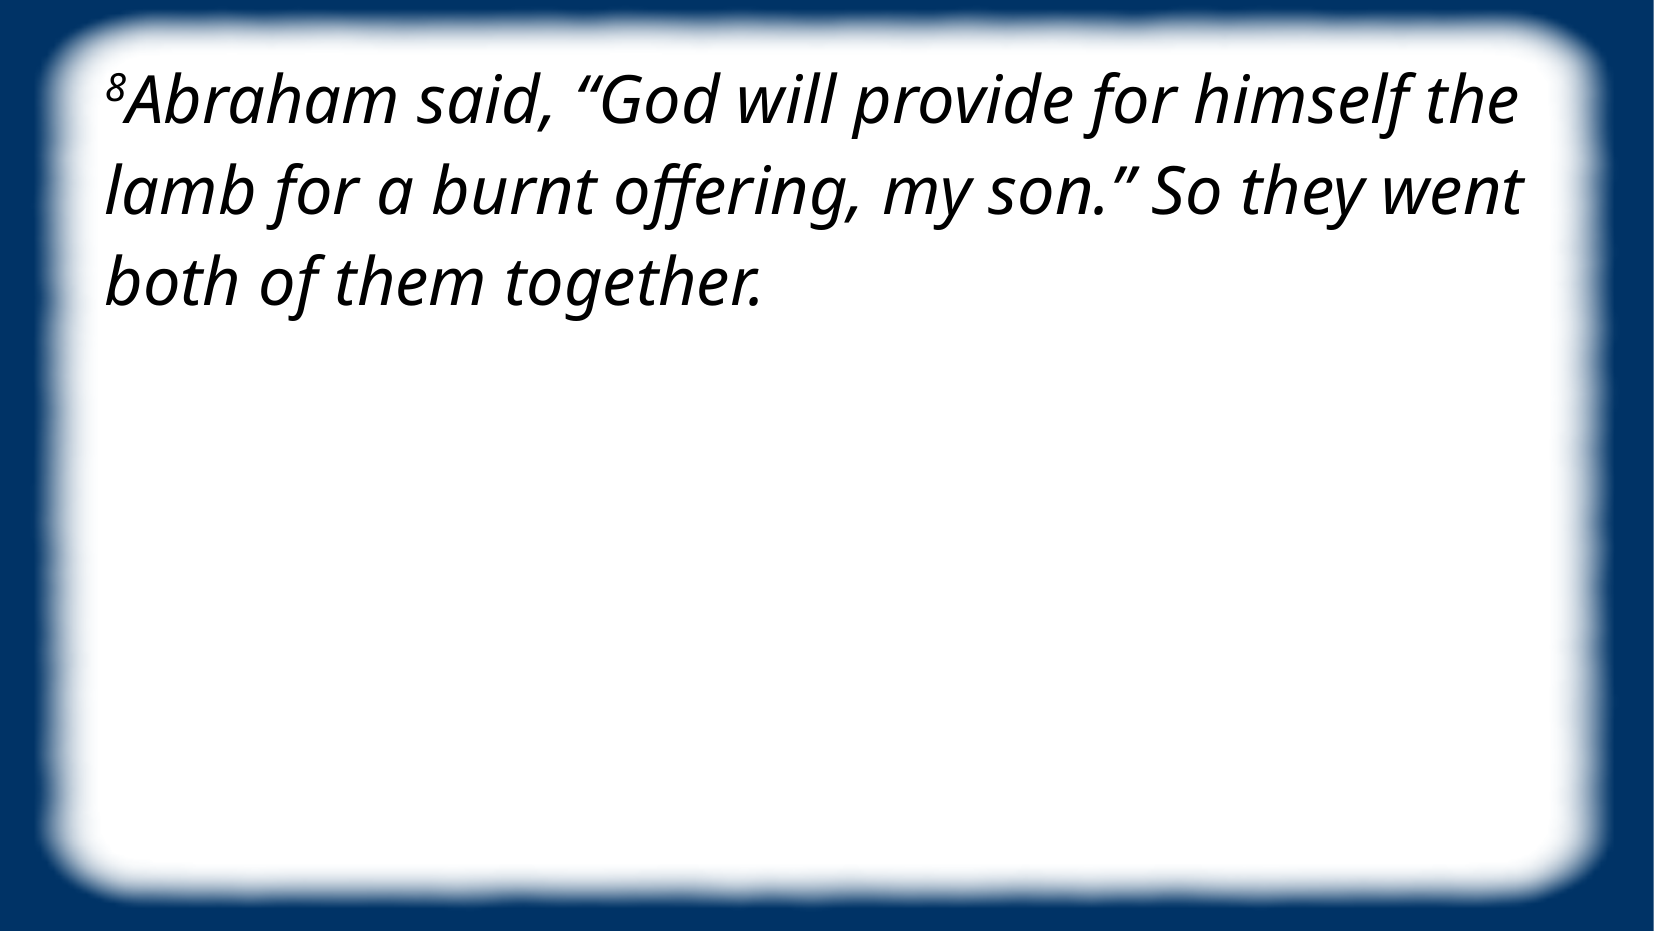

8Abraham said, “God will provide for himself the lamb for a burnt offering, my son.” So they went both of them together.